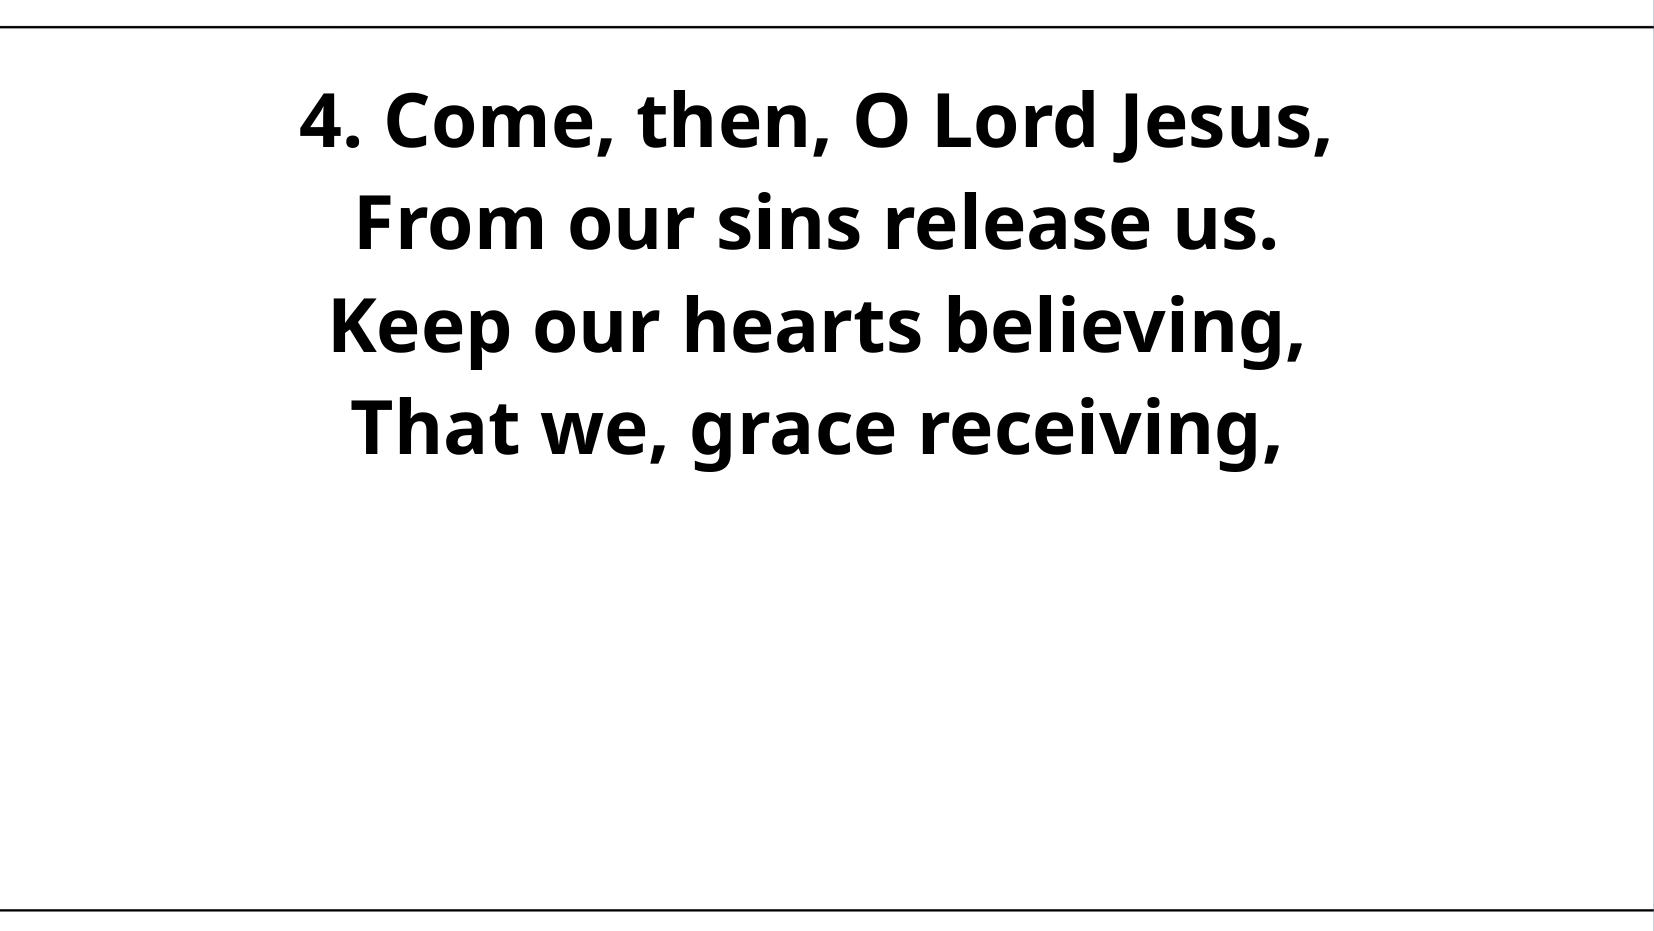

4. Come, then, O Lord Jesus,
From our sins release us.
Keep our hearts believing,
That we, grace receiving,